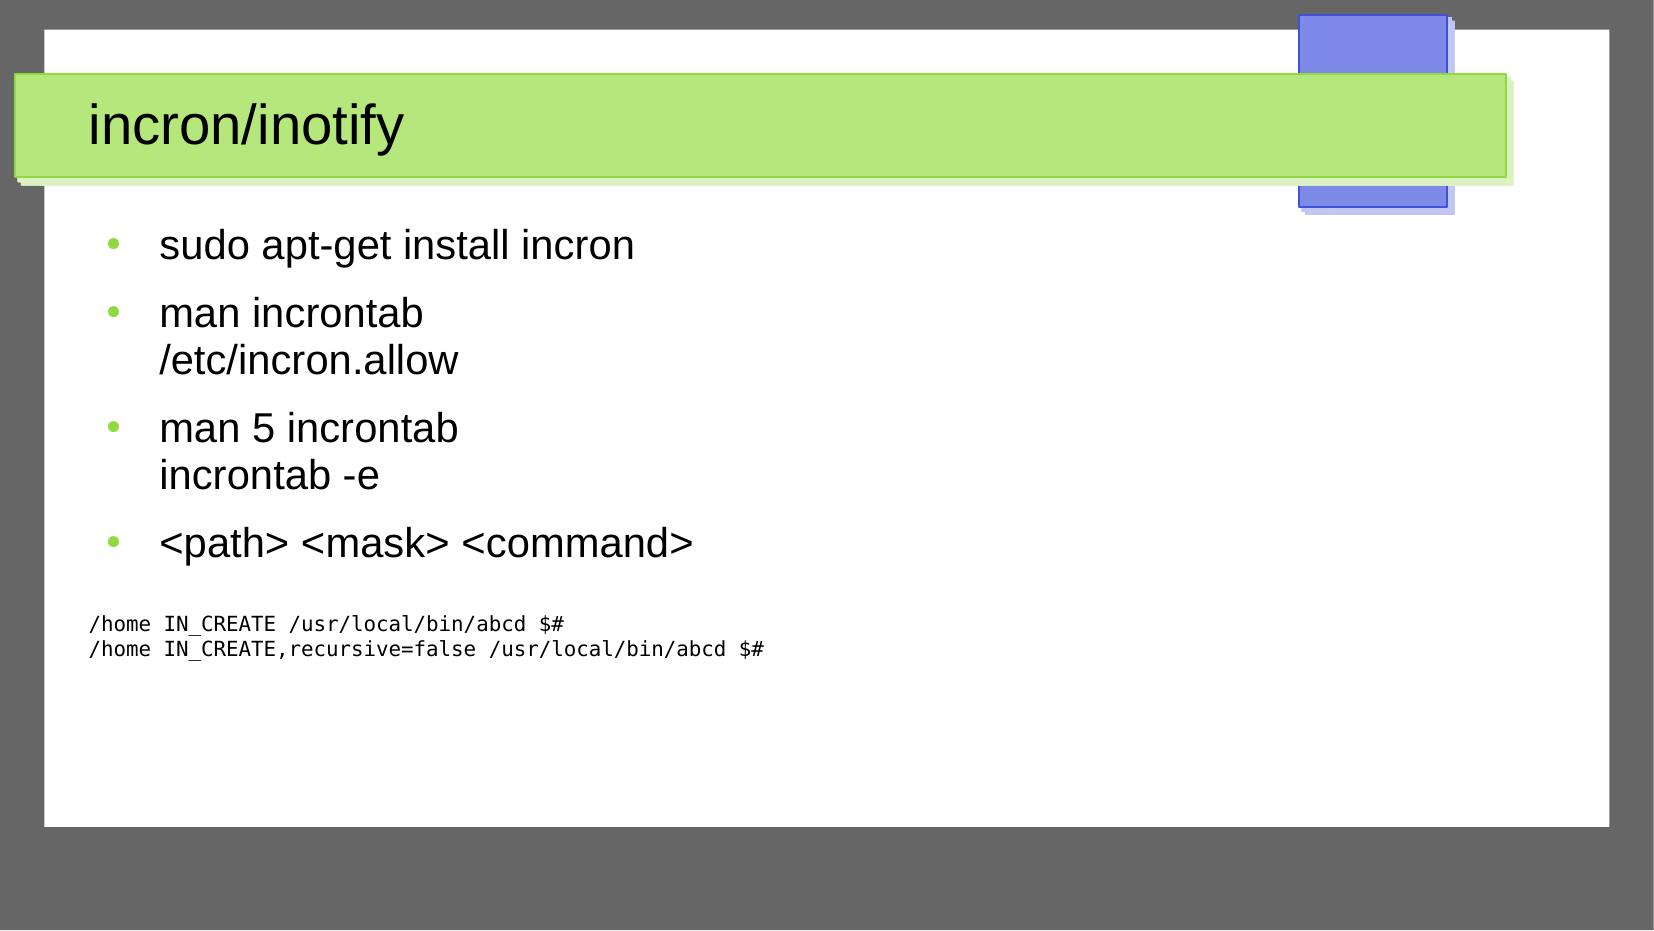

# incron/inotify
sudo apt-get install incron
man incrontab
/etc/incron.allow
man 5 incrontab
incrontab -e
<path> <mask> <command>
/home IN_CREATE /usr/local/bin/abcd $#
/home IN_CREATE,recursive=false /usr/local/bin/abcd $#